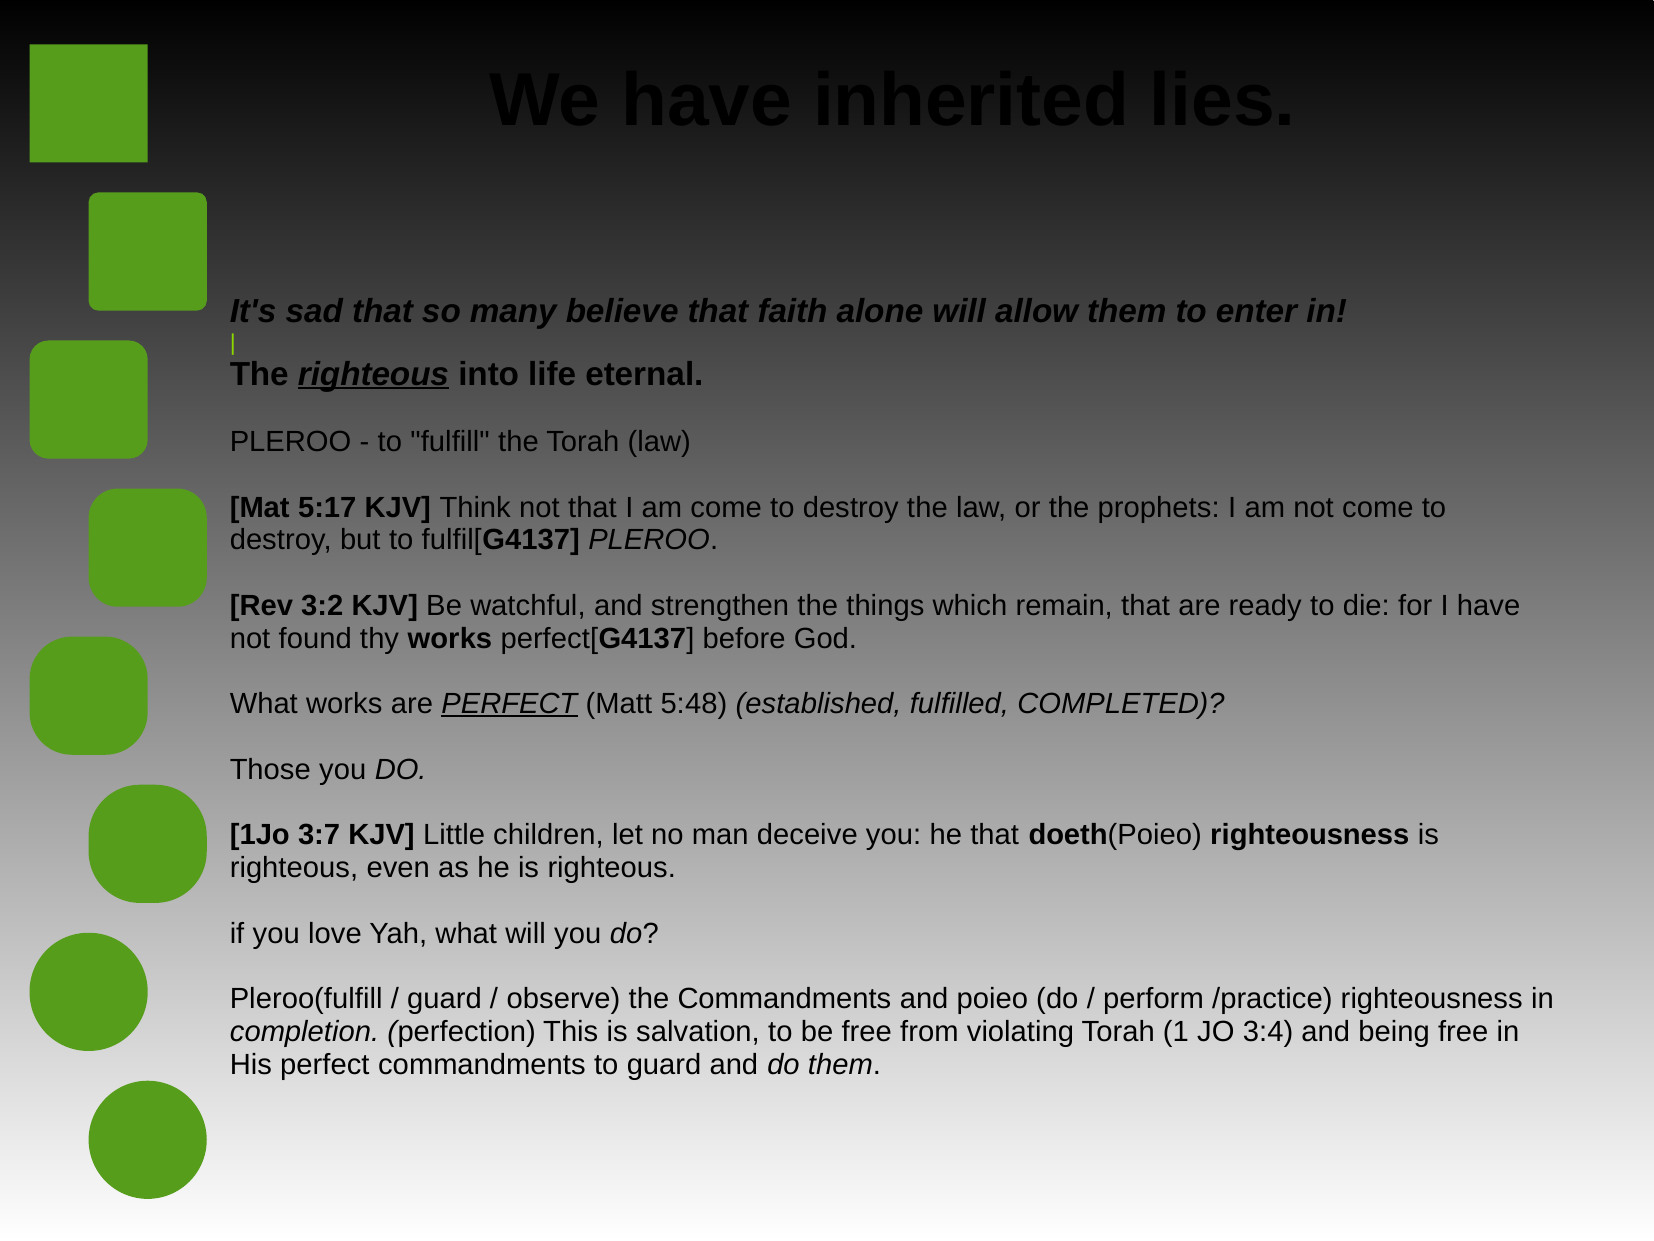

We have inherited lies.
It's sad that so many believe that faith alone will allow them to enter in!
|
The righteous into life eternal.
PLEROO - to "fulfill" the Torah (law)
[Mat 5:17 KJV] Think not that I am come to destroy the law, or the prophets: I am not come to destroy, but to fulfil[G4137] PLEROO.
[Rev 3:2 KJV] Be watchful, and strengthen the things which remain, that are ready to die: for I have not found thy works perfect[G4137] before God.
What works are PERFECT (Matt 5:48) (established, fulfilled, COMPLETED)?
Those you DO.
[1Jo 3:7 KJV] Little children, let no man deceive you: he that doeth(Poieo) righteousness is righteous, even as he is righteous.
if you love Yah, what will you do?
Pleroo(fulfill / guard / observe) the Commandments and poieo (do / perform /practice) righteousness in completion. (perfection) This is salvation, to be free from violating Torah (1 JO 3:4) and being free in His perfect commandments to guard and do them.